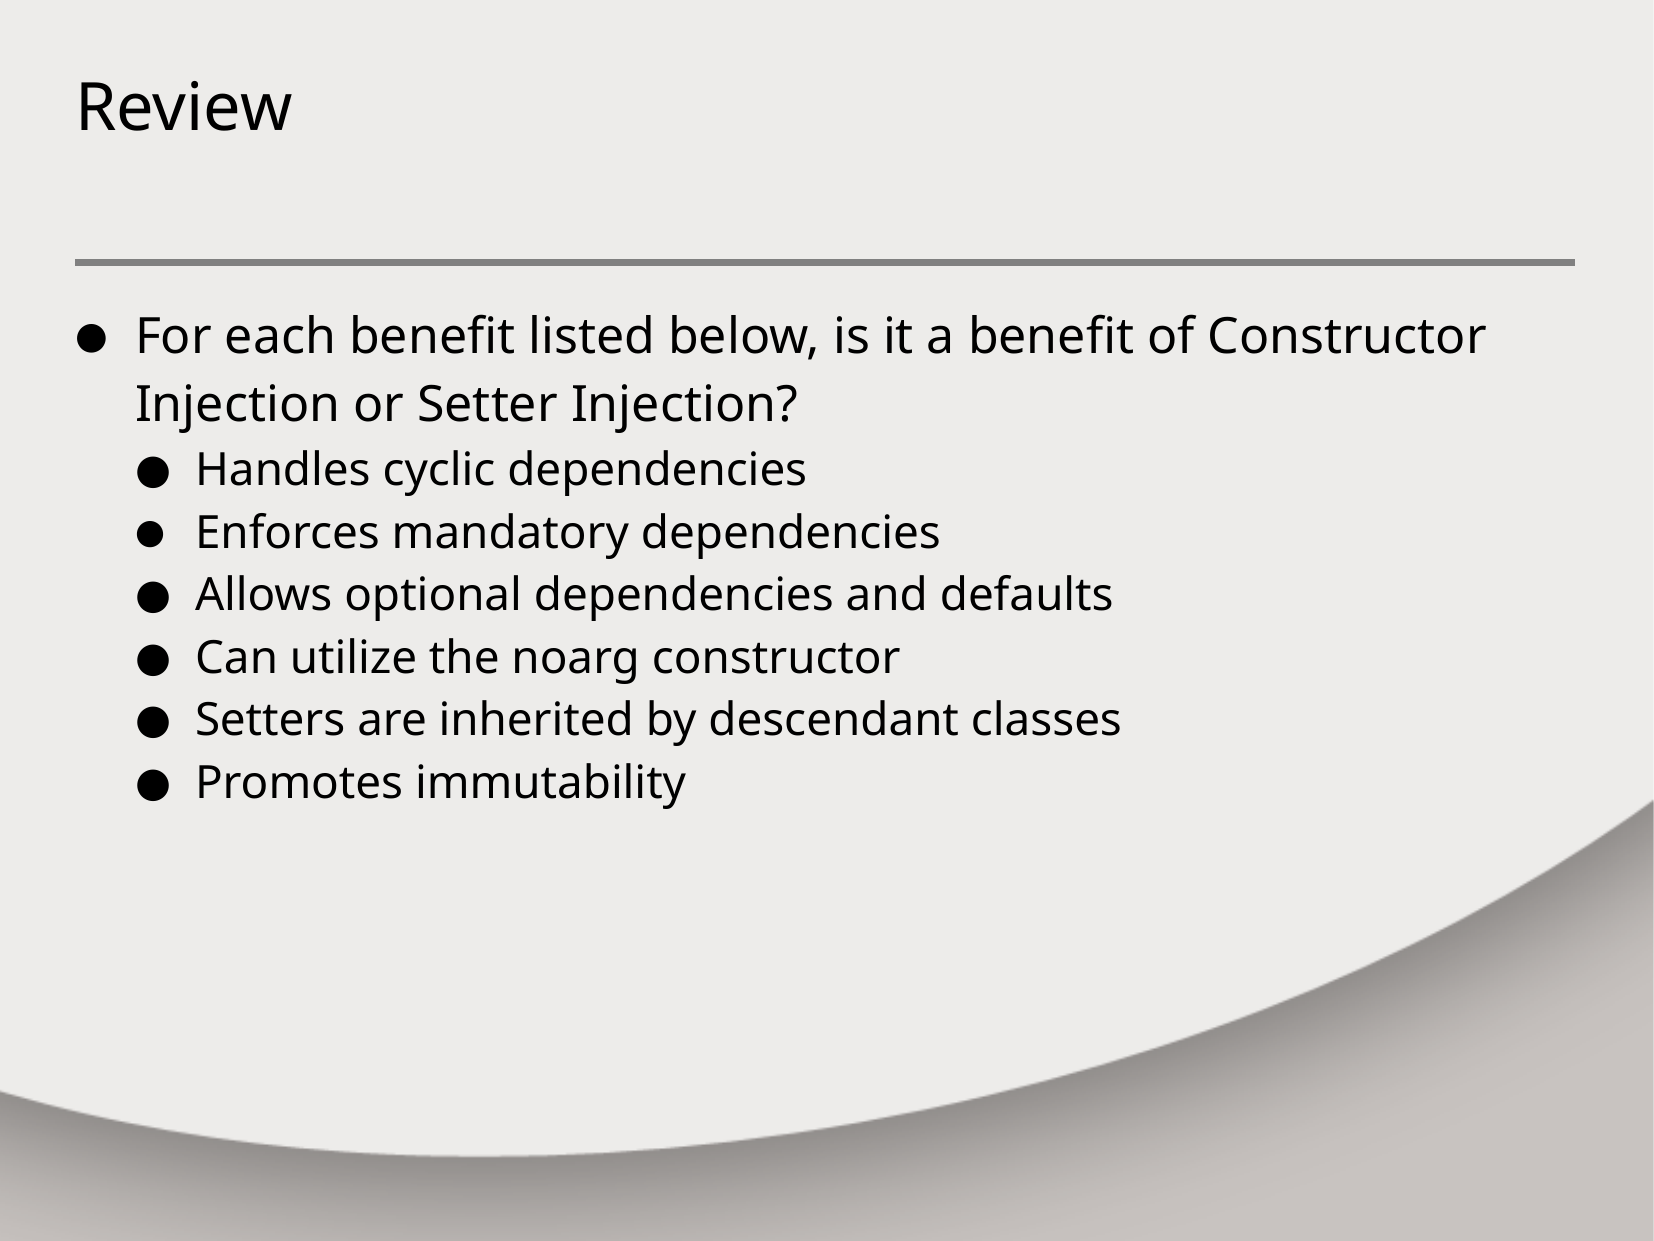

# Review
For each benefit listed below, is it a benefit of Constructor Injection or Setter Injection?
Handles cyclic dependencies
Enforces mandatory dependencies
Allows optional dependencies and defaults
Can utilize the noarg constructor
Setters are inherited by descendant classes
Promotes immutability